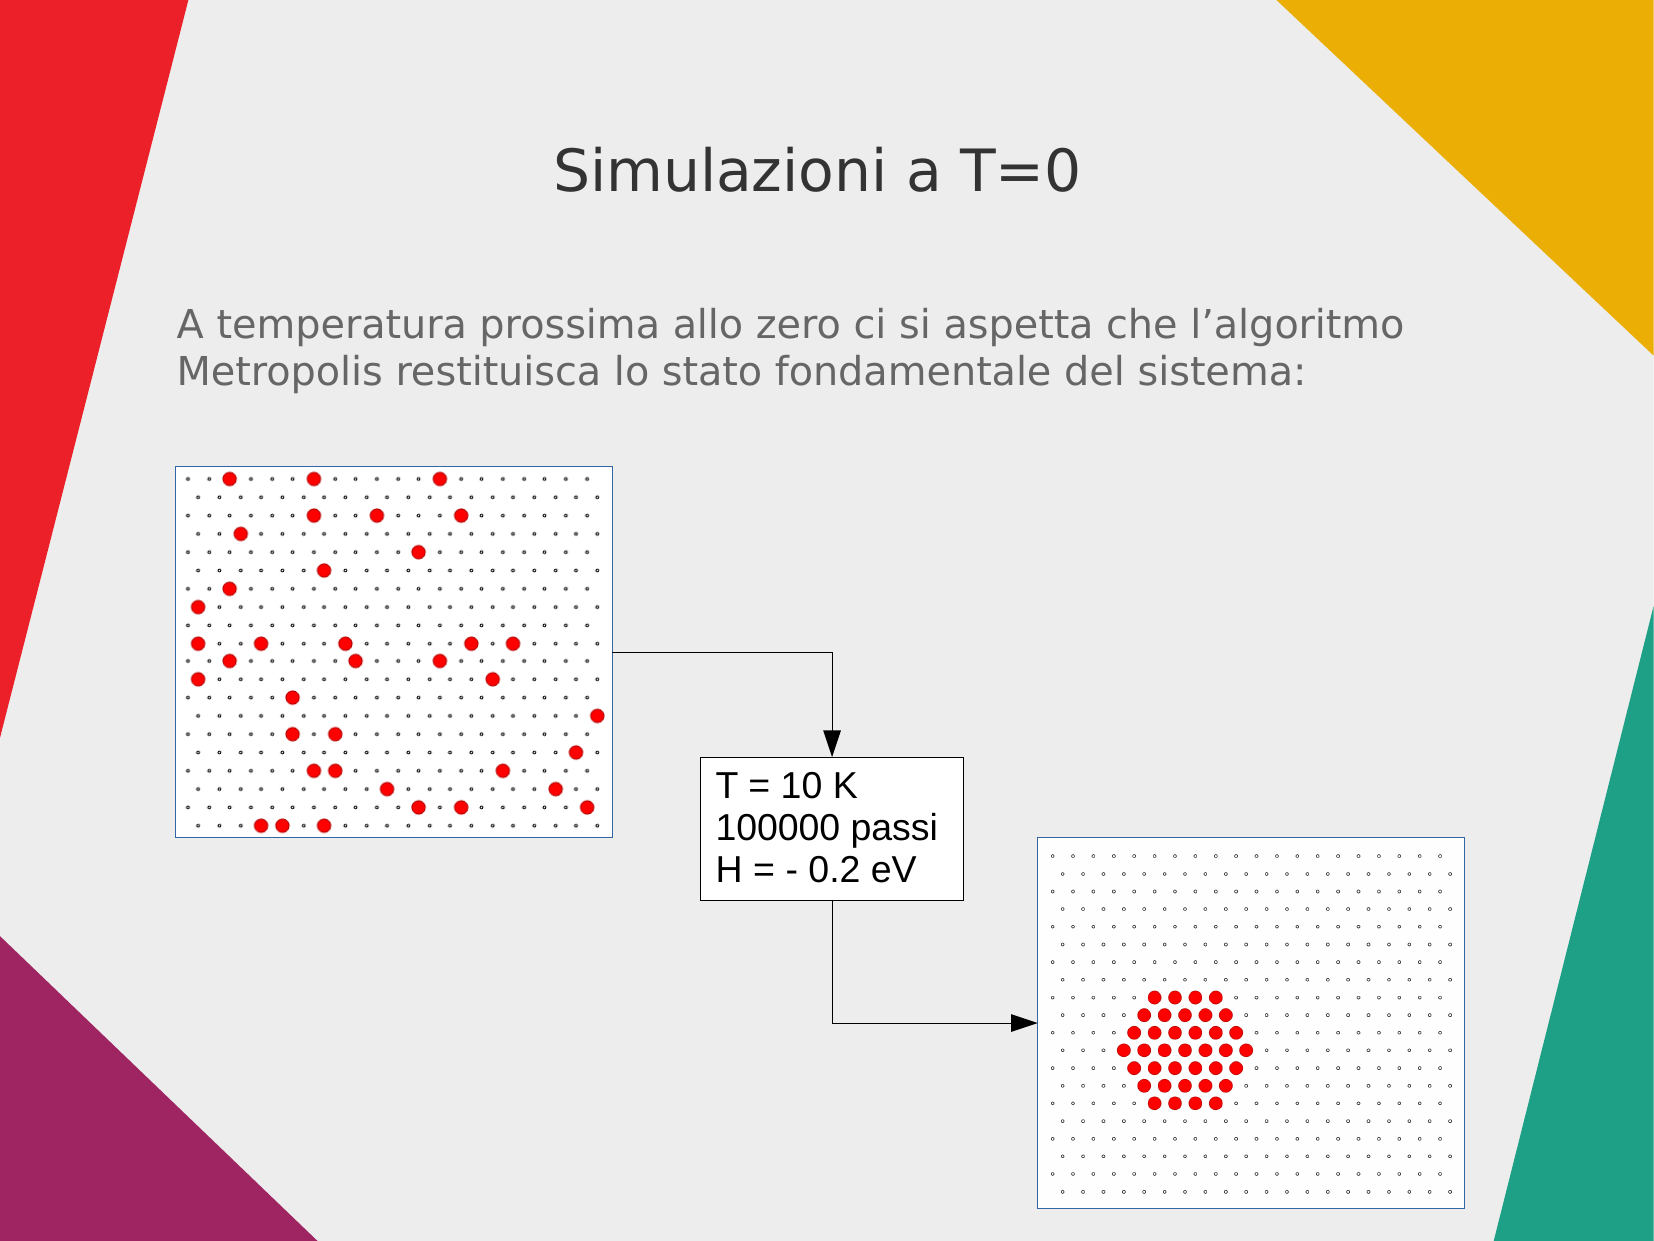

# Simulazioni a T=0
A temperatura prossima allo zero ci si aspetta che l’algoritmo Metropolis restituisca lo stato fondamentale del sistema:
T = 10 K
100000 passi
H = - 0.2 eV